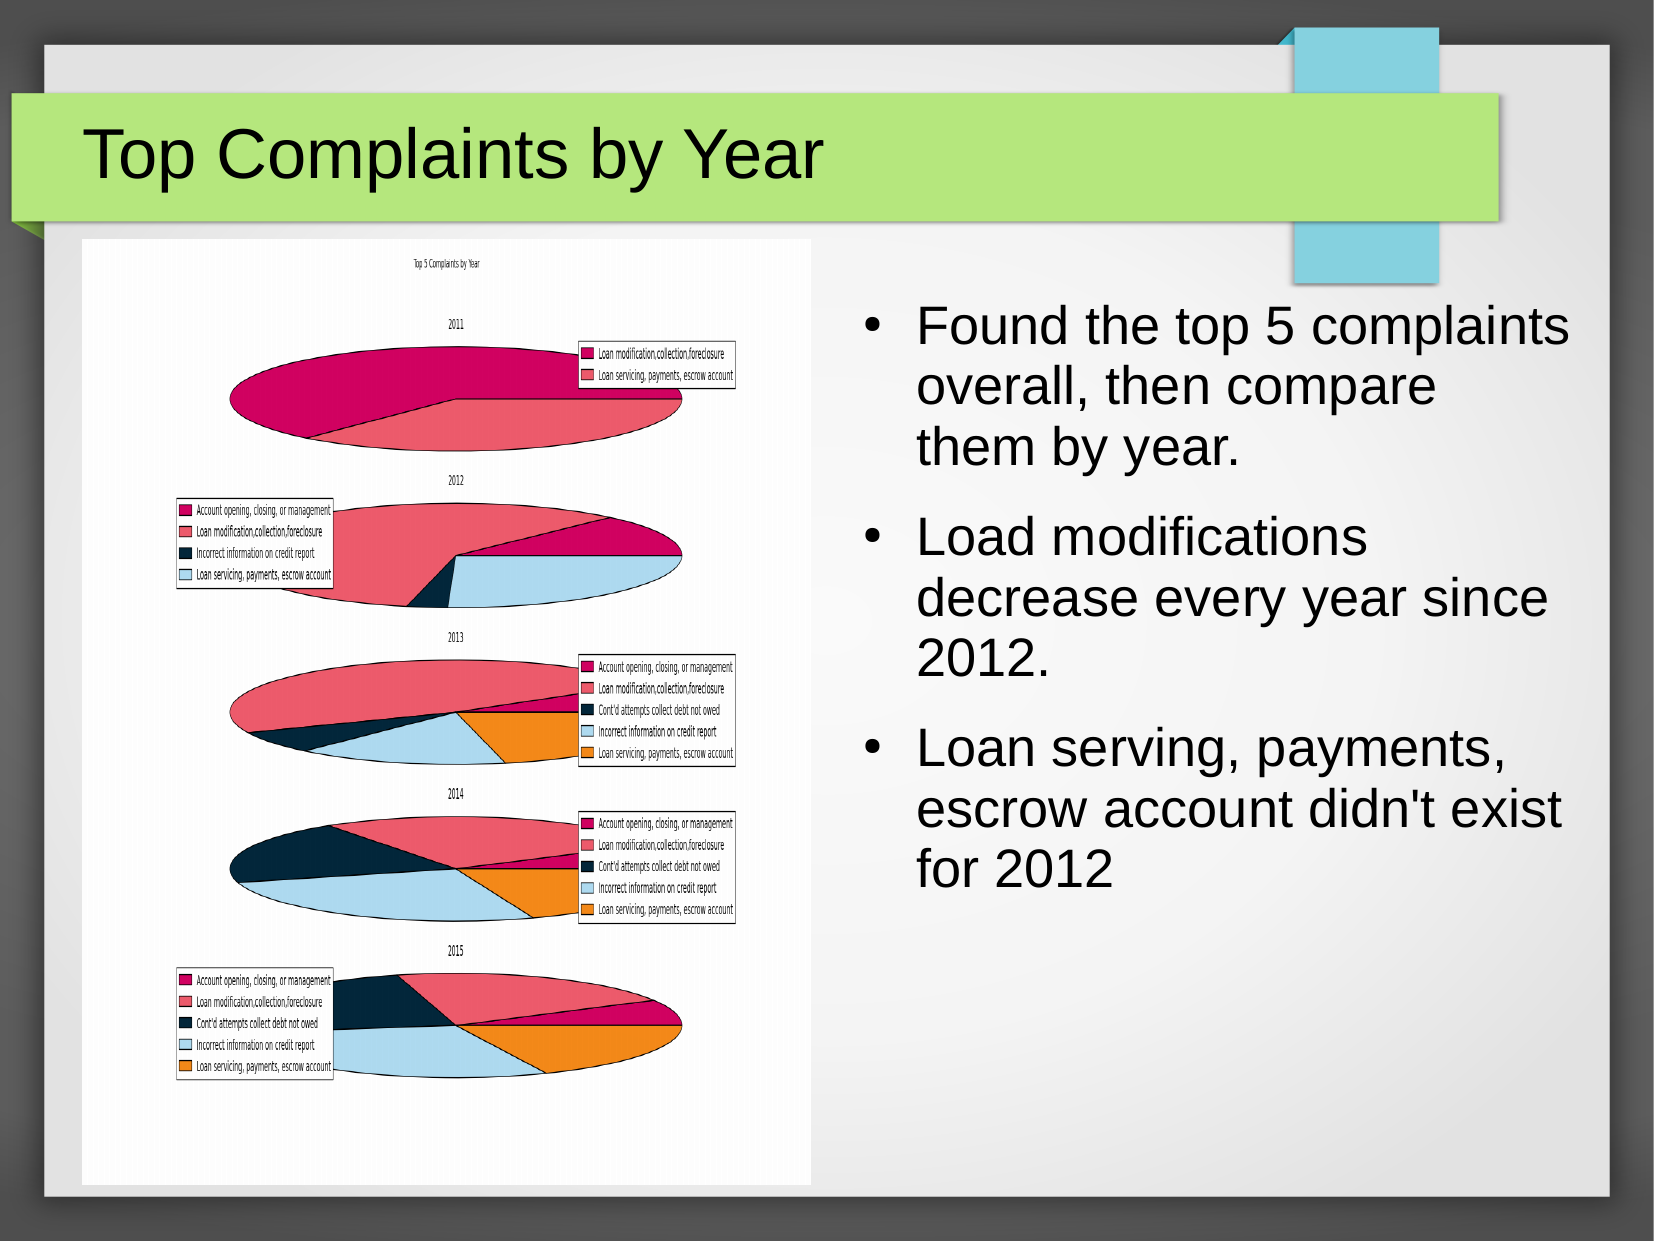

# Top Complaints by Year
Found the top 5 complaints overall, then compare them by year.
Load modifications decrease every year since 2012.
Loan serving, payments, escrow account didn't exist for 2012